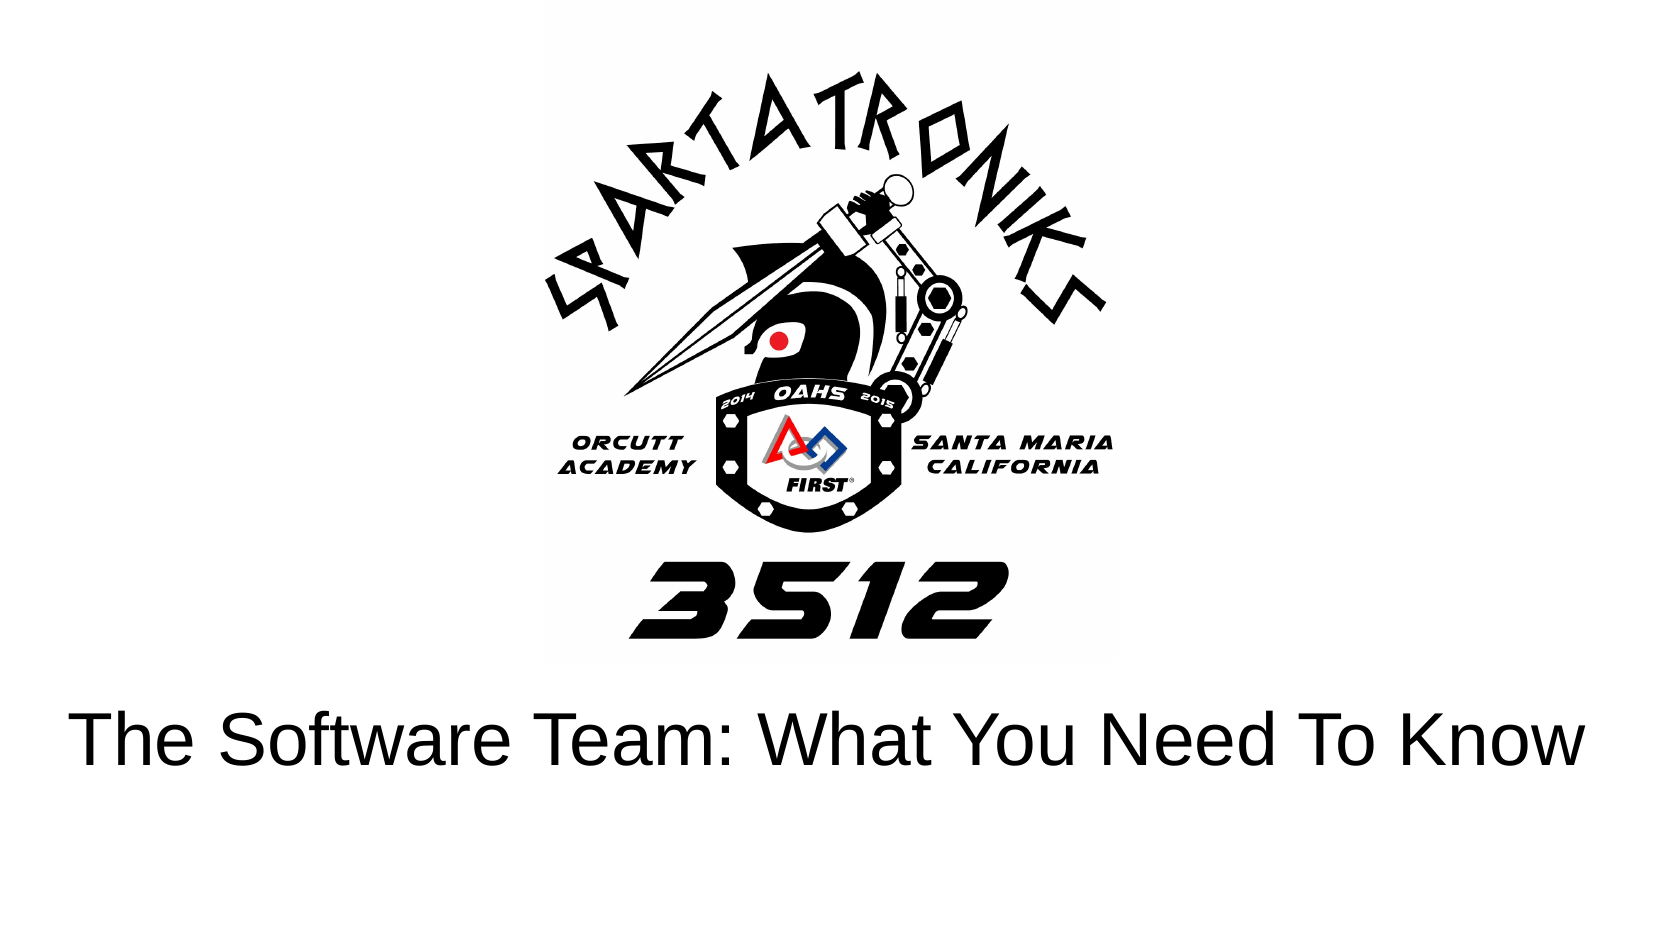

The Software Team: What You Need To Know